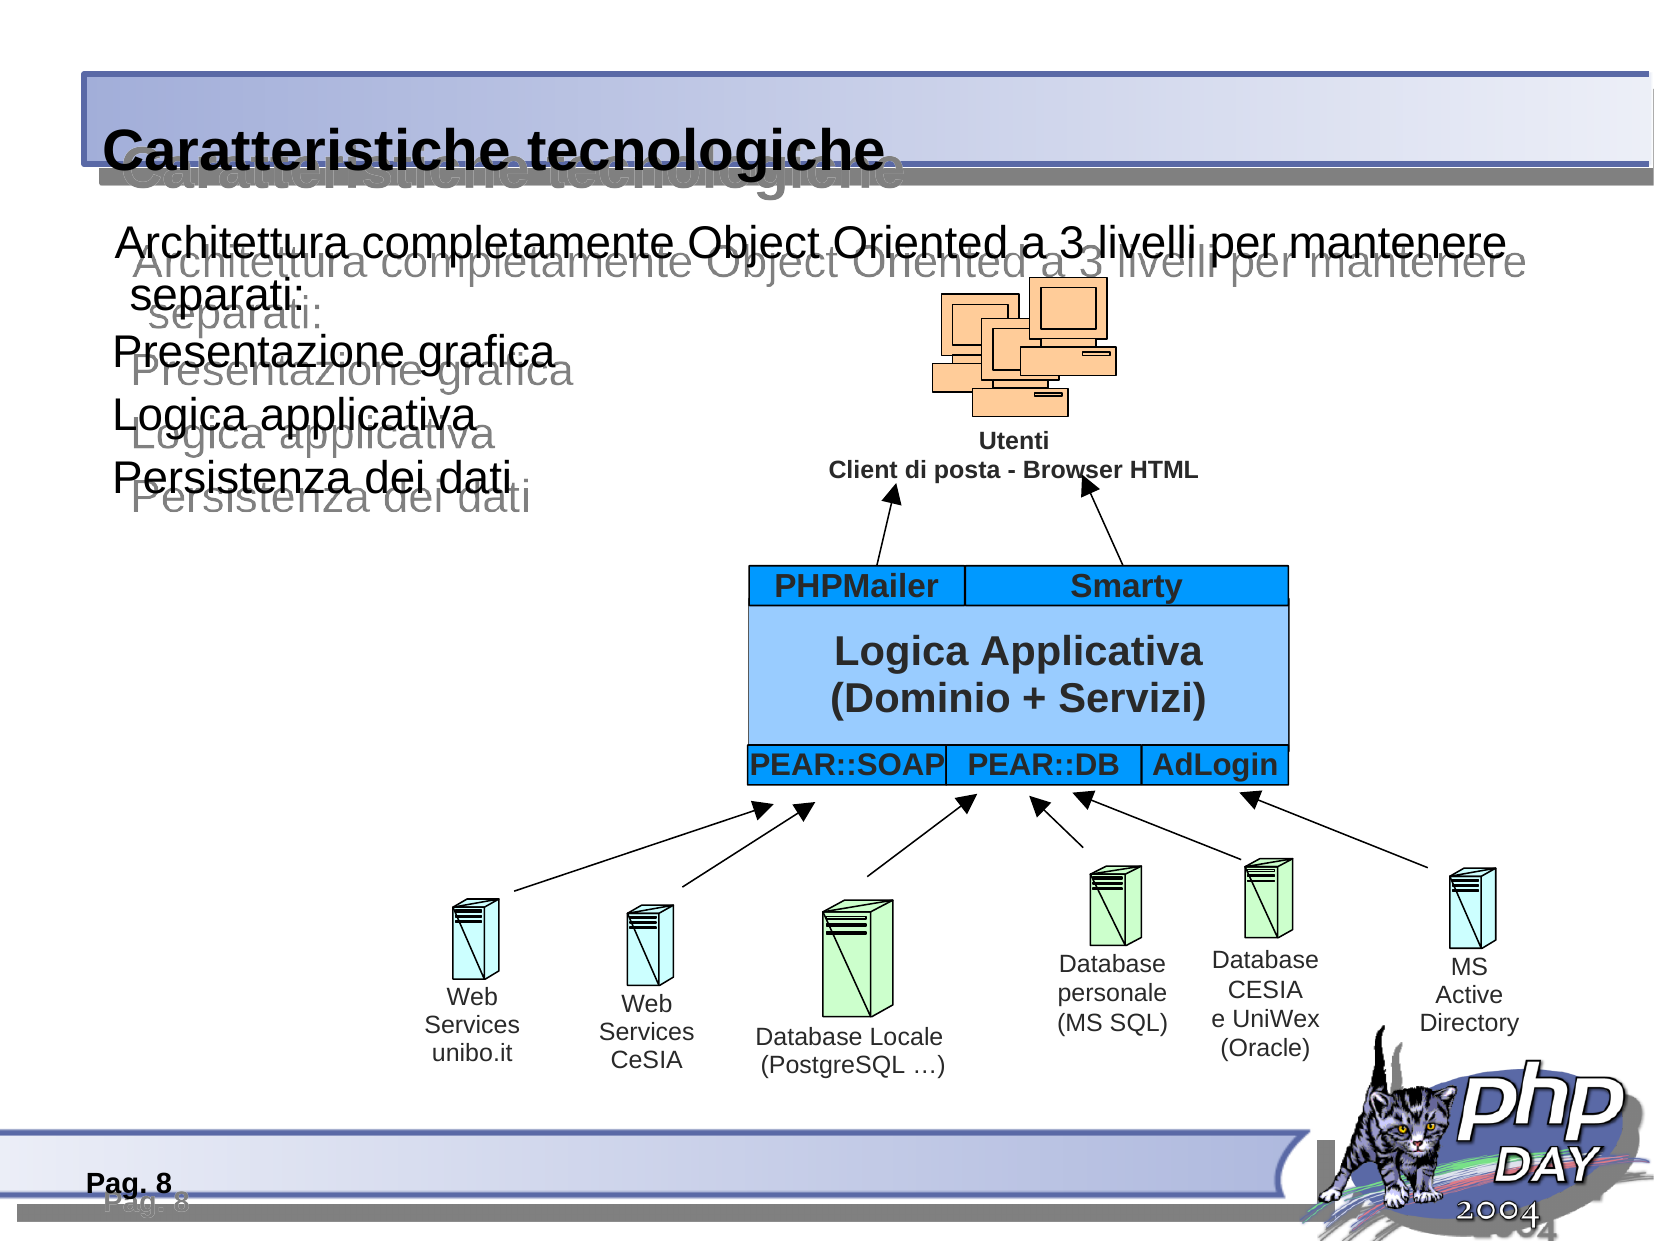

Caratteristiche tecnologiche
Architettura completamente Object Oriented a 3 livelli per mantenere separati:
Presentazione grafica
Logica applicativa
Persistenza dei dati
Utenti
Client di posta - Browser HTML
PHPMailer
Smarty
Logica Applicativa
(Dominio + Servizi)
PEAR::SOAP
PEAR::DB
AdLogin
Database
CESIA
e UniWex
(Oracle)
Database
personale
(MS SQL)
MS Active Directory
Web Services unibo.it
Database Locale
(PostgreSQL …)
Web Services CeSIA